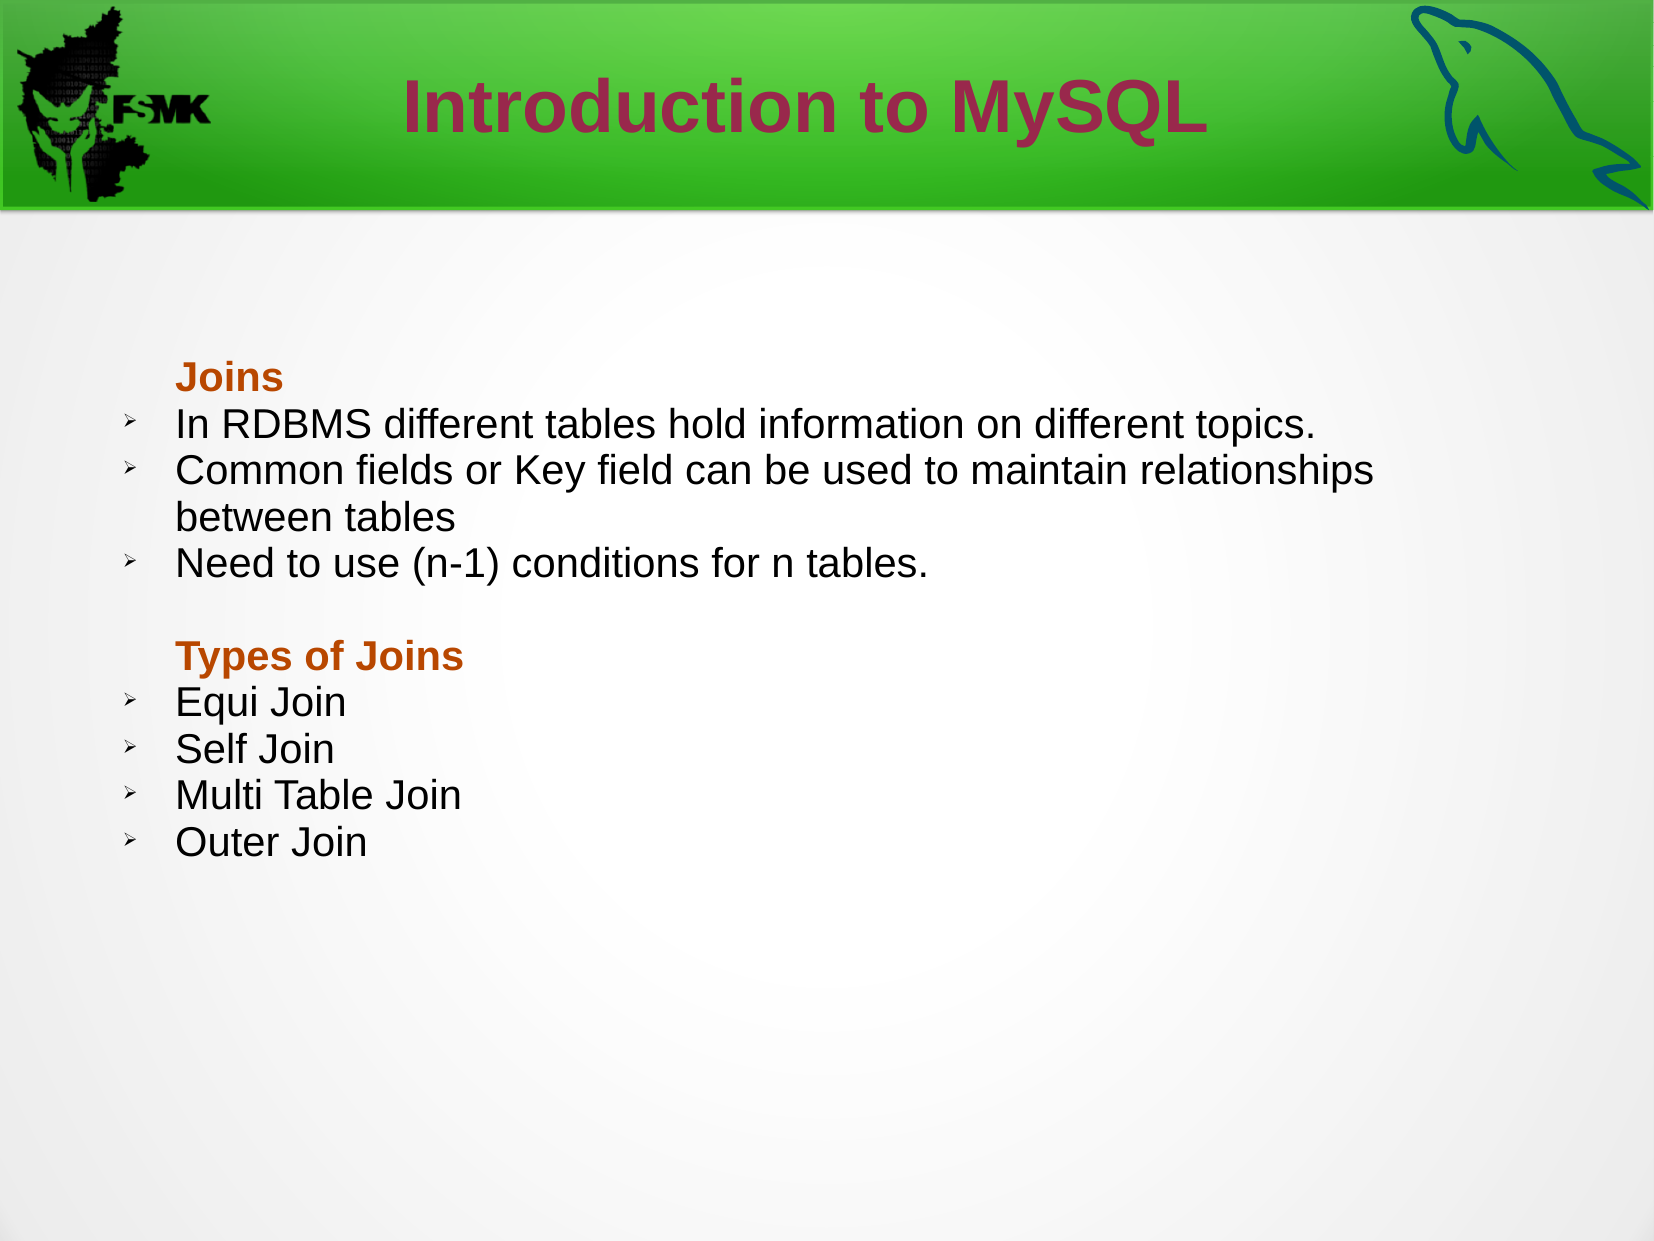

# Introduction to MySQL
Joins
In RDBMS different tables hold information on different topics.
Common fields or Key field can be used to maintain relationships between tables
Need to use (n-1) conditions for n tables.
Types of Joins
Equi Join
Self Join
Multi Table Join
Outer Join